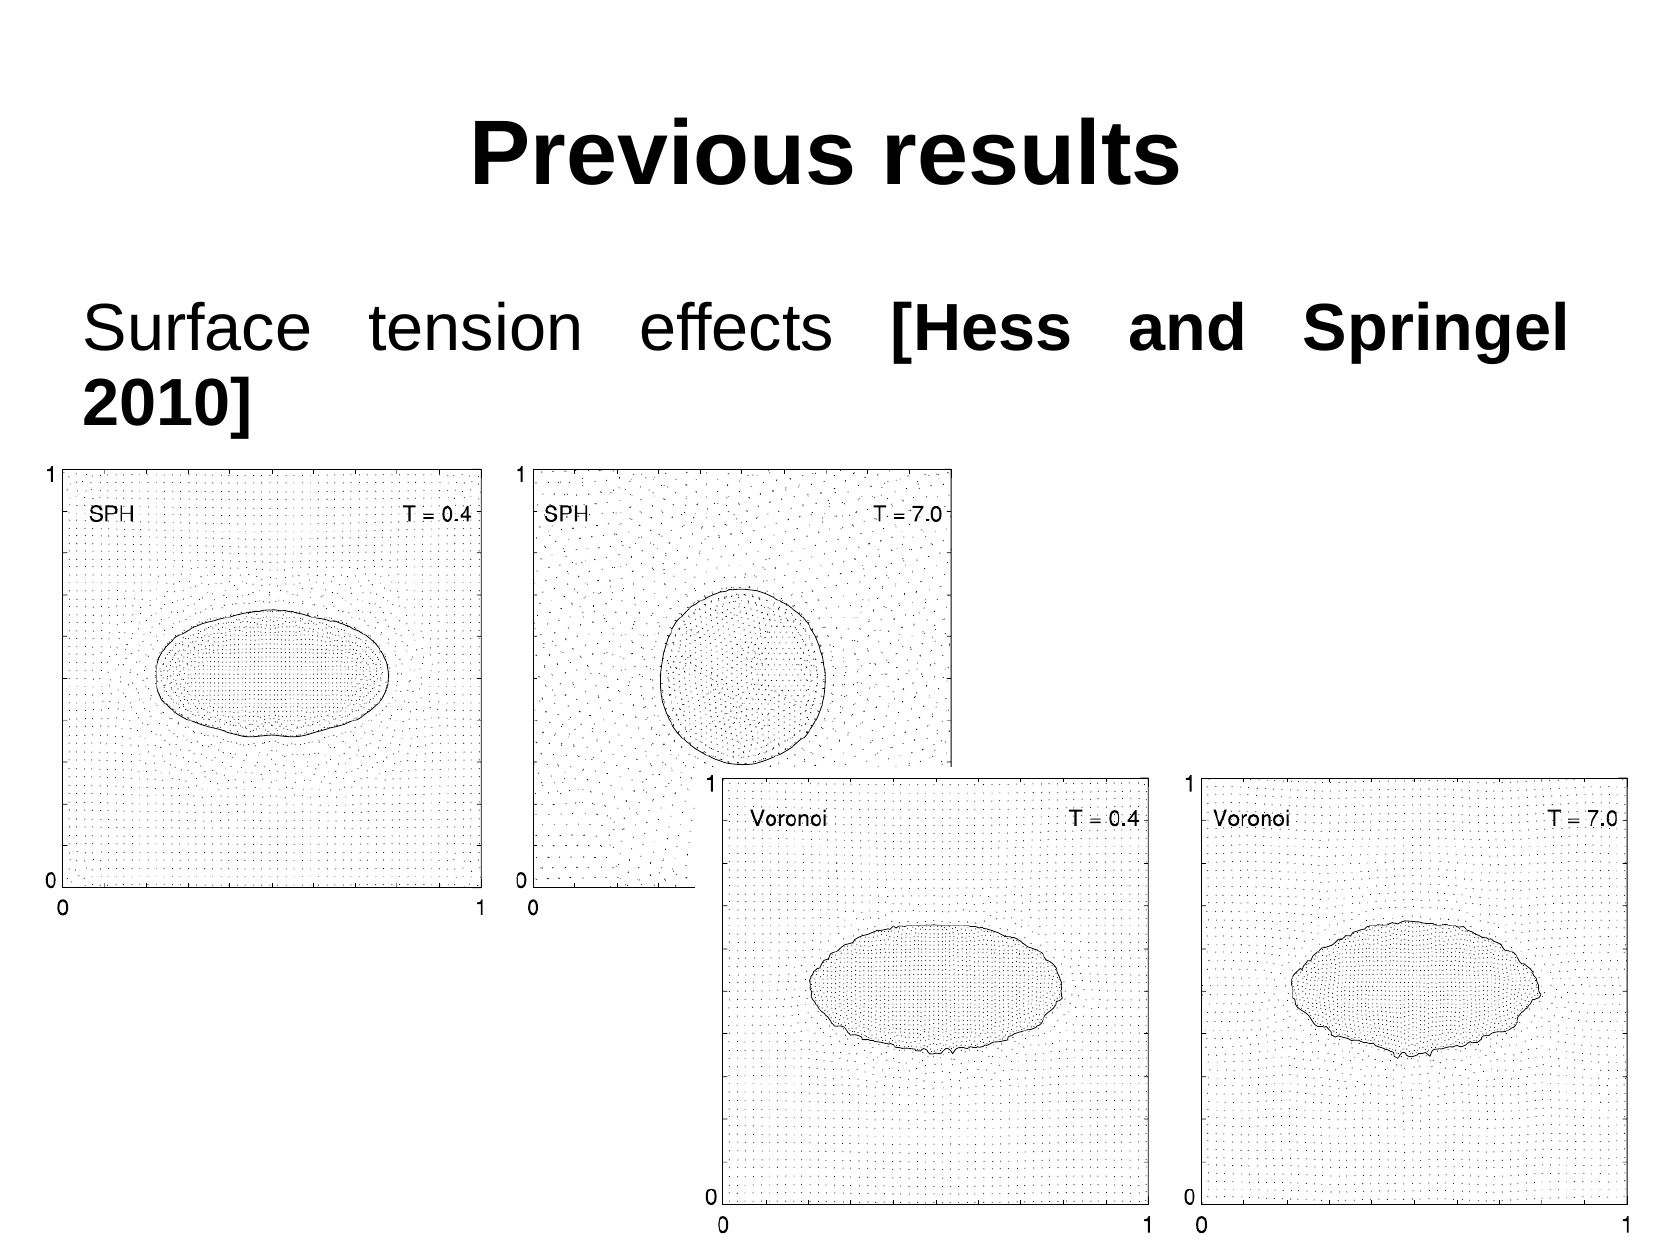

# Previous results
Surface tension effects [Hess and Springel 2010]